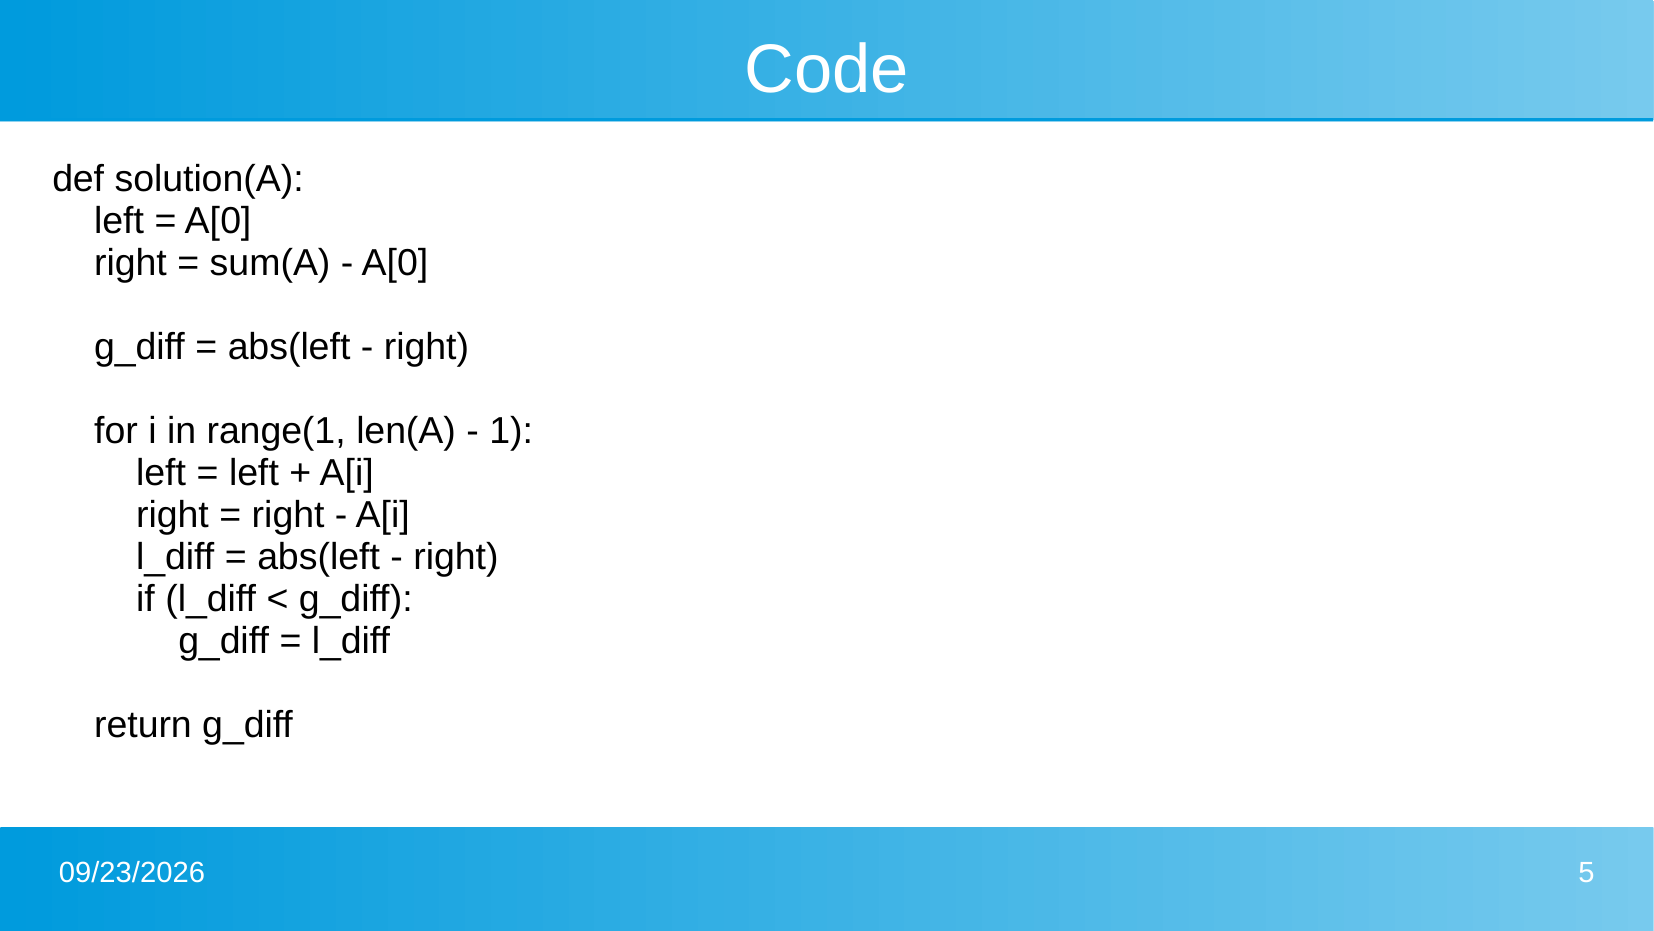

# Code
def solution(A):
 left = A[0]
 right = sum(A) - A[0]
 g_diff = abs(left - right)
 for i in range(1, len(A) - 1):
 left = left + A[i]
 right = right - A[i]
 l_diff = abs(left - right)
 if (l_diff < g_diff):
 g_diff = l_diff
 return g_diff
5